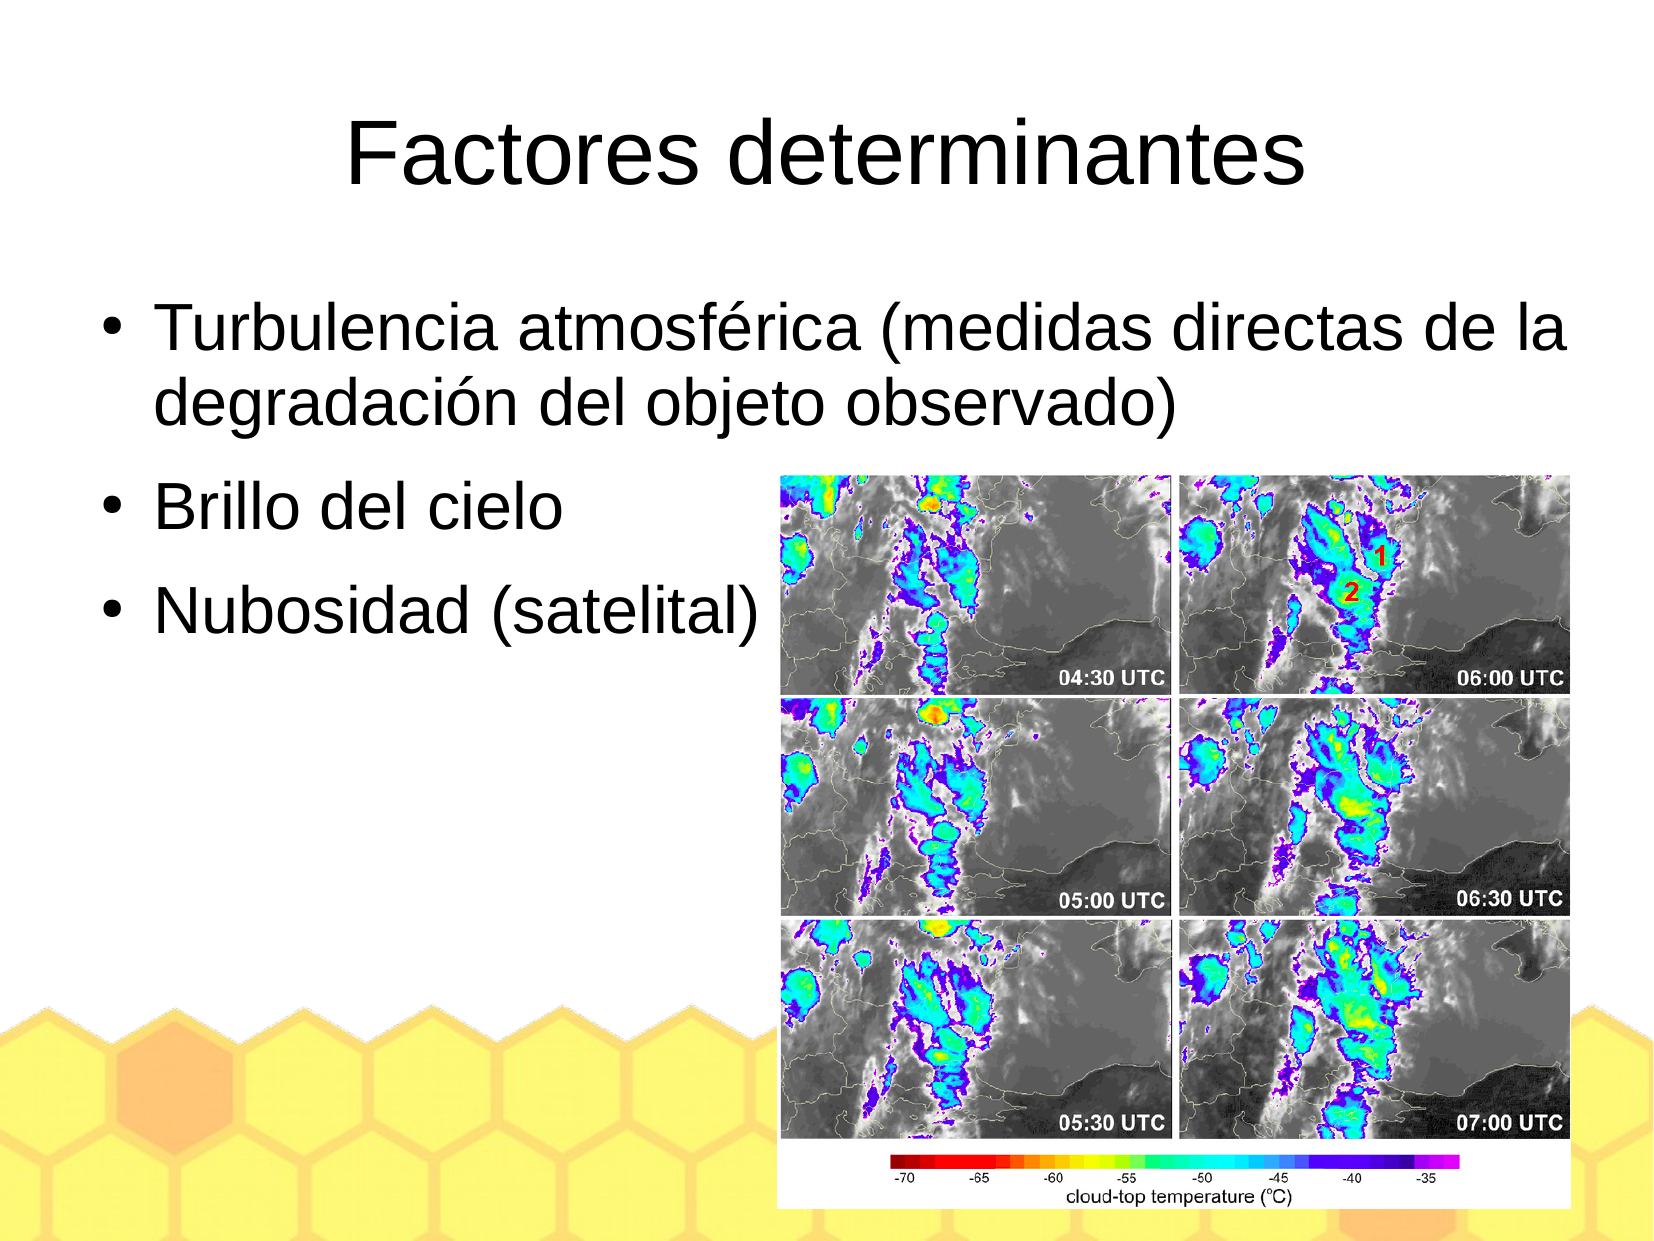

# Factores determinantes
Turbulencia atmosférica (medidas directas de la degradación del objeto observado)
Brillo del cielo
Nubosidad (satelital)